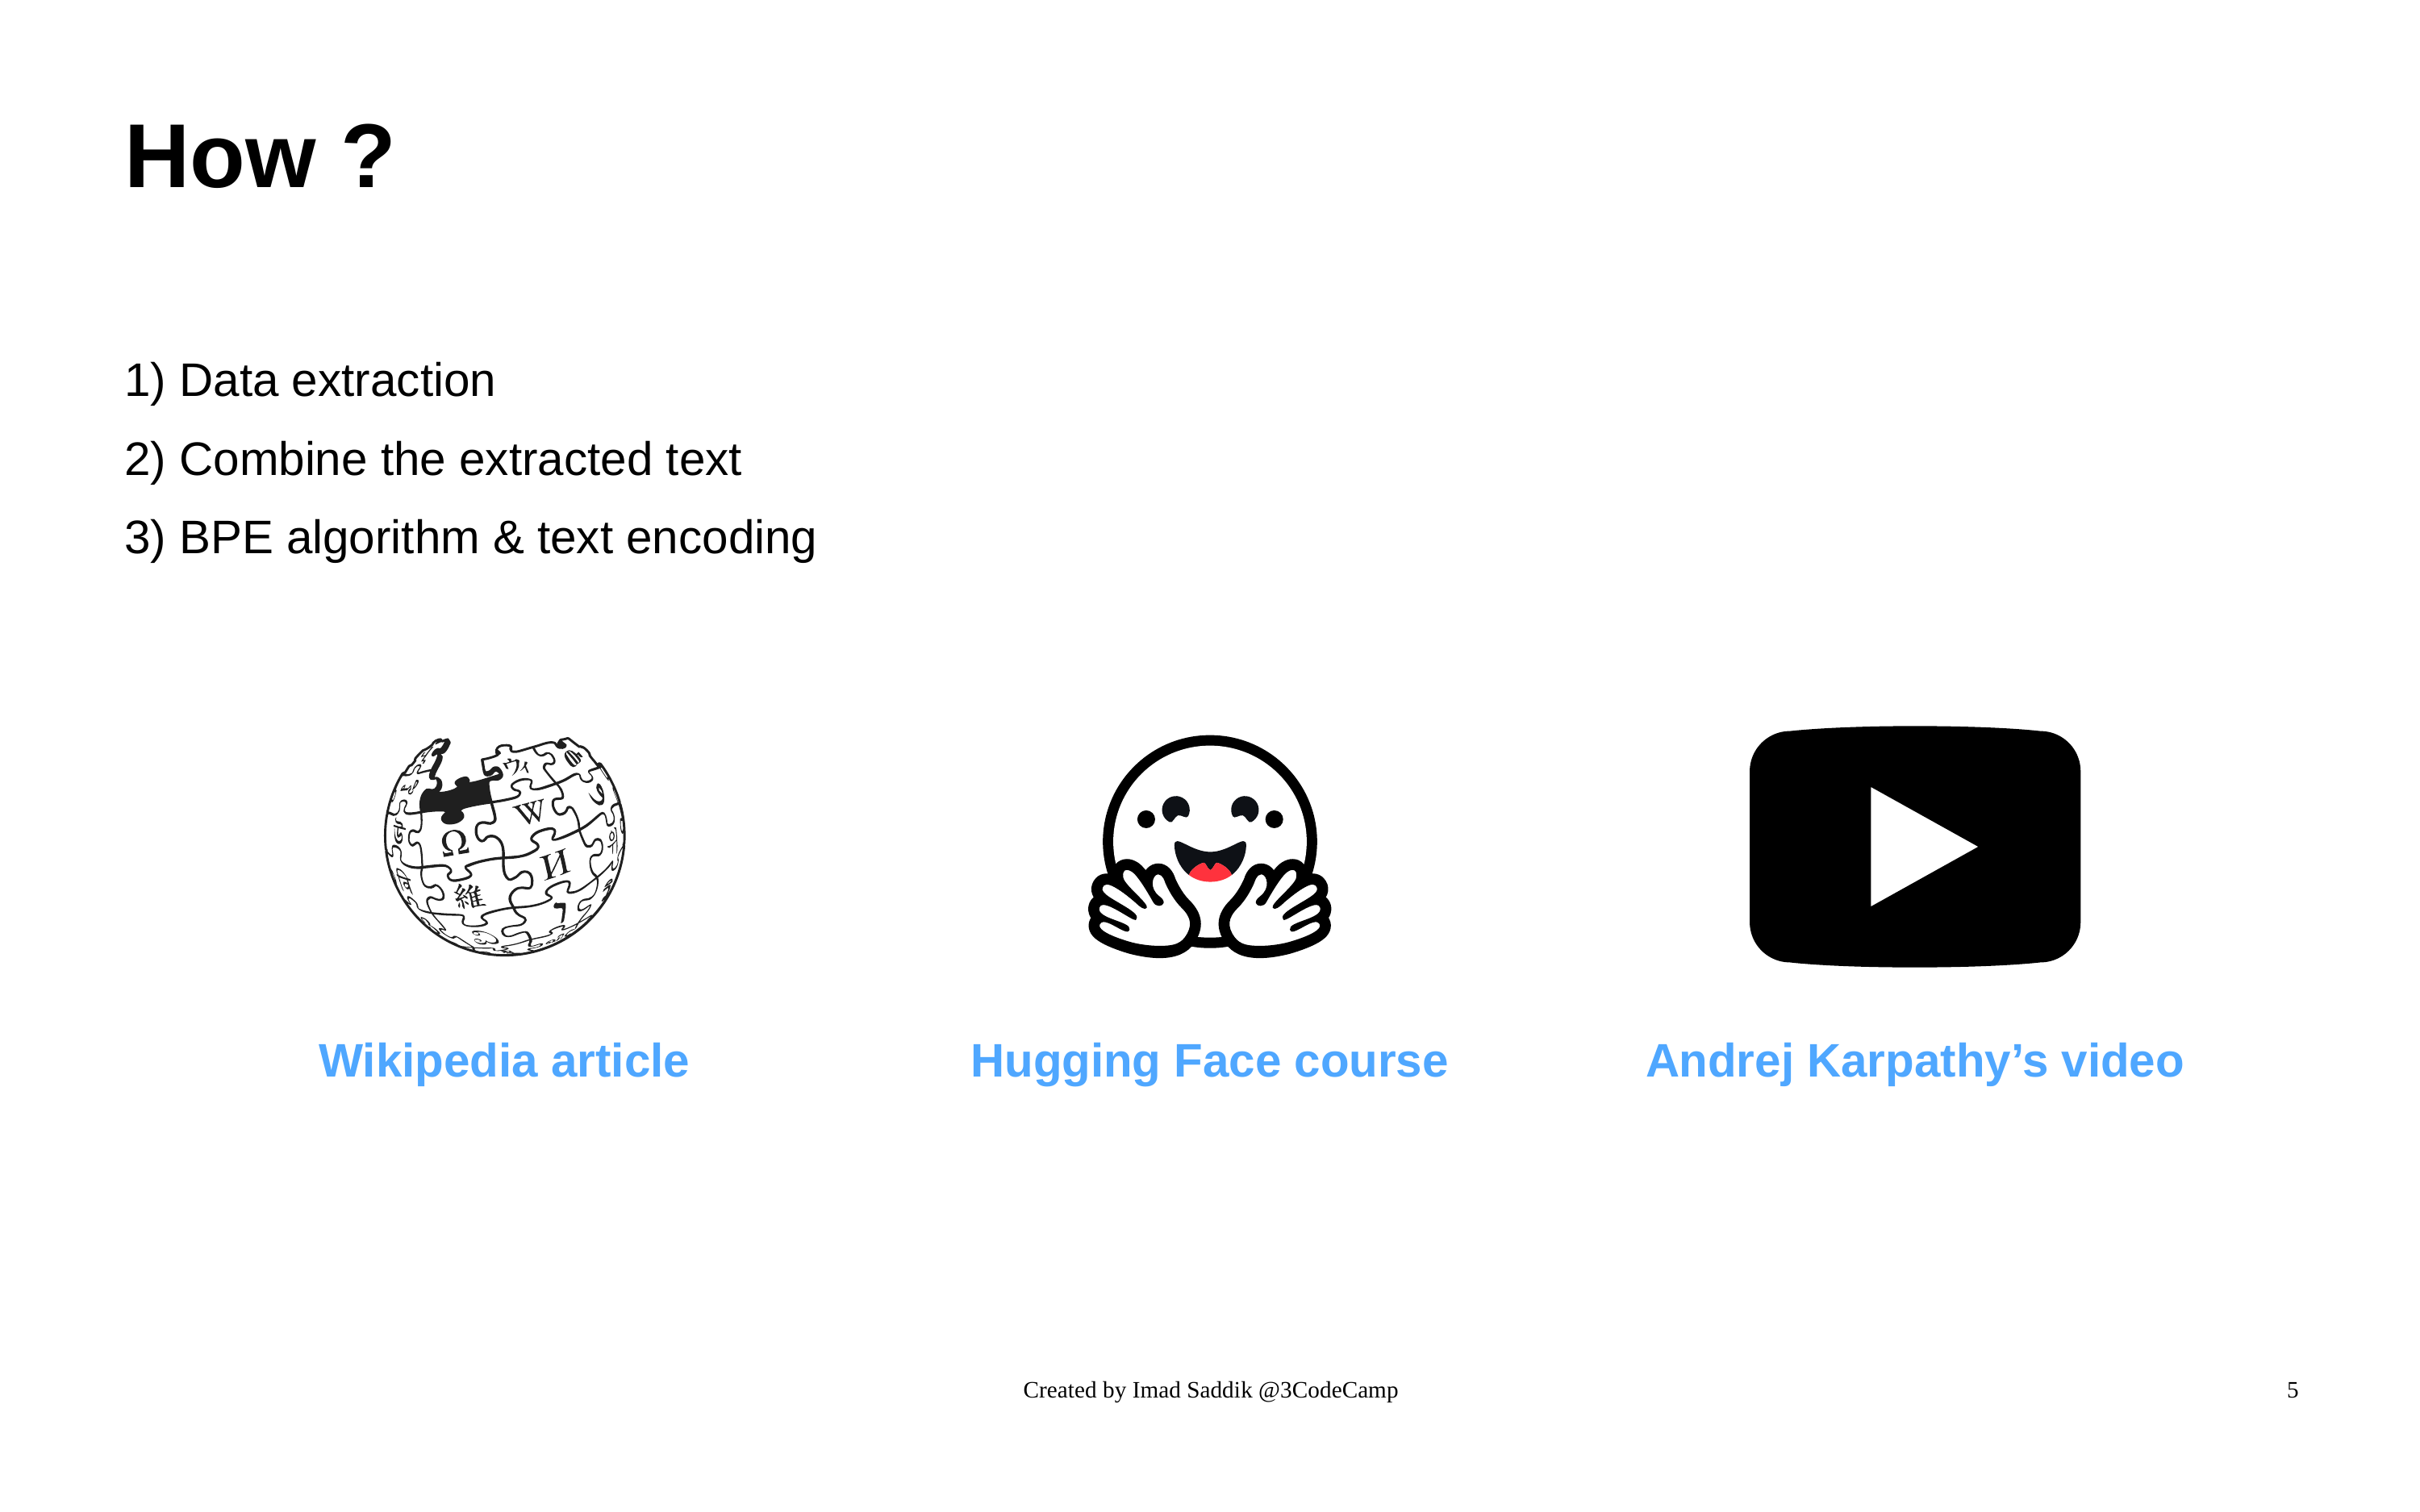

How ?
Data extraction
Combine the extracted text
BPE algorithm & text encoding
Wikipedia article
Hugging Face course
Andrej Karpathy’s video
Created by Imad Saddik @3CodeCamp
5